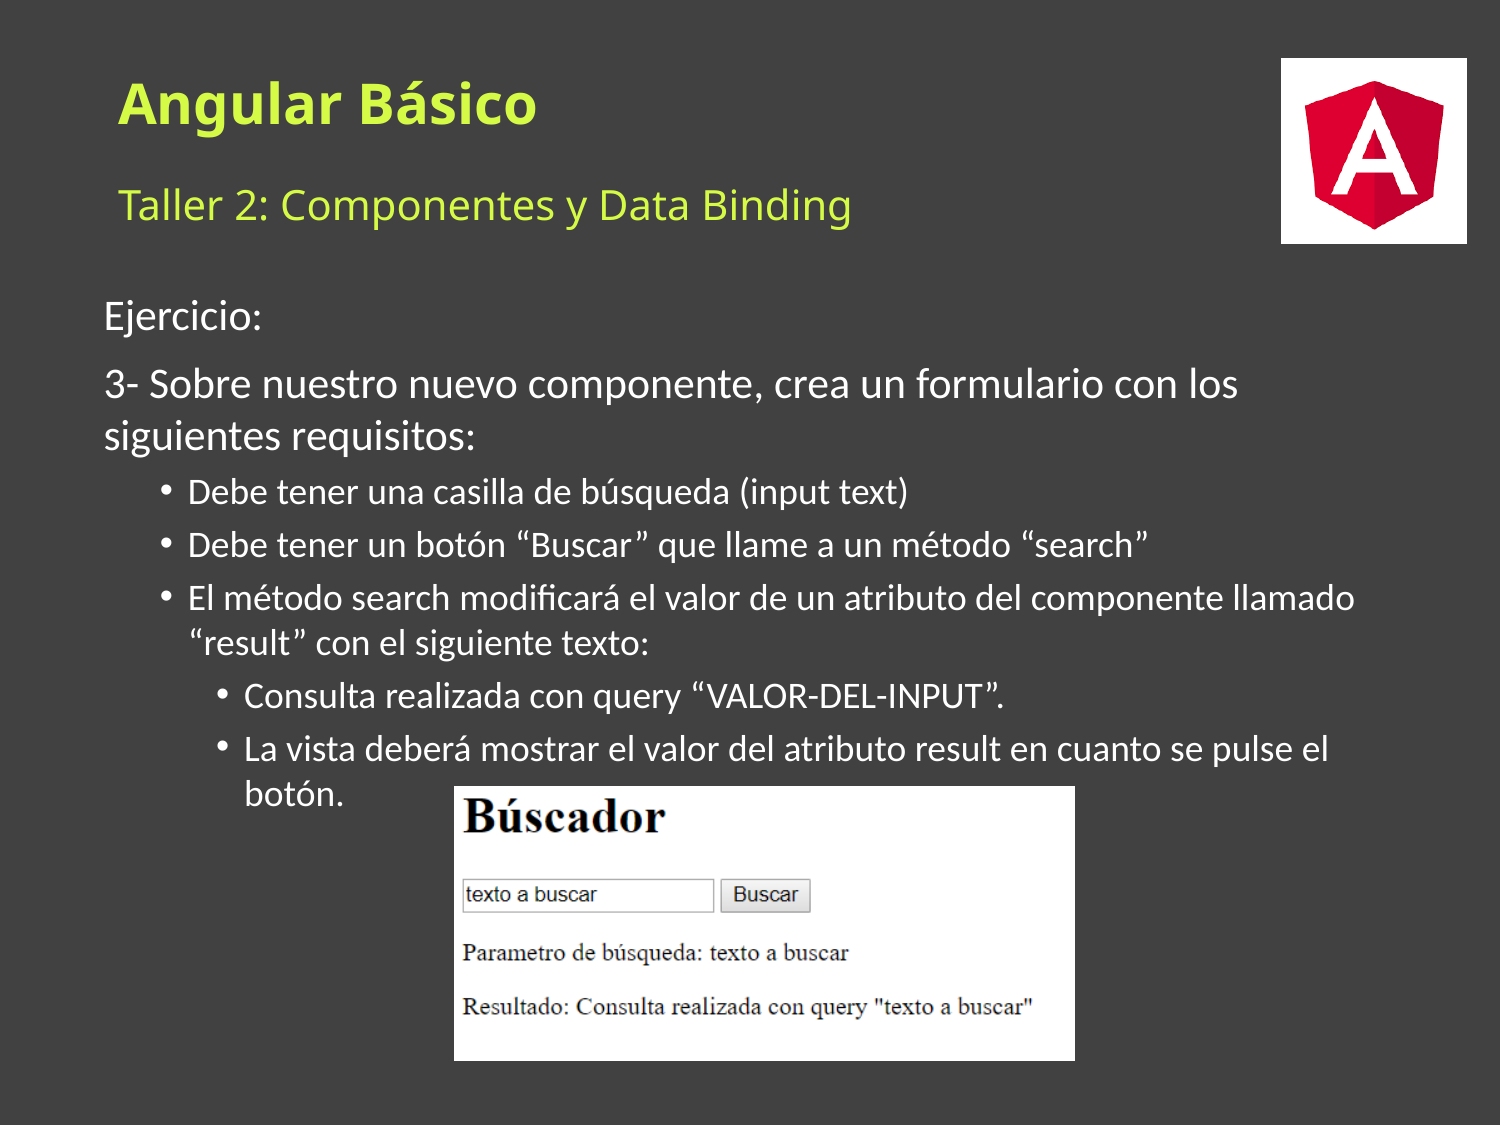

# Angular Básico
Taller 2: Componentes y Data Binding
Ejercicio:
3- Sobre nuestro nuevo componente, crea un formulario con los siguientes requisitos:
Debe tener una casilla de búsqueda (input text)
Debe tener un botón “Buscar” que llame a un método “search”
El método search modificará el valor de un atributo del componente llamado “result” con el siguiente texto:
Consulta realizada con query “VALOR-DEL-INPUT”.
La vista deberá mostrar el valor del atributo result en cuanto se pulse el botón.